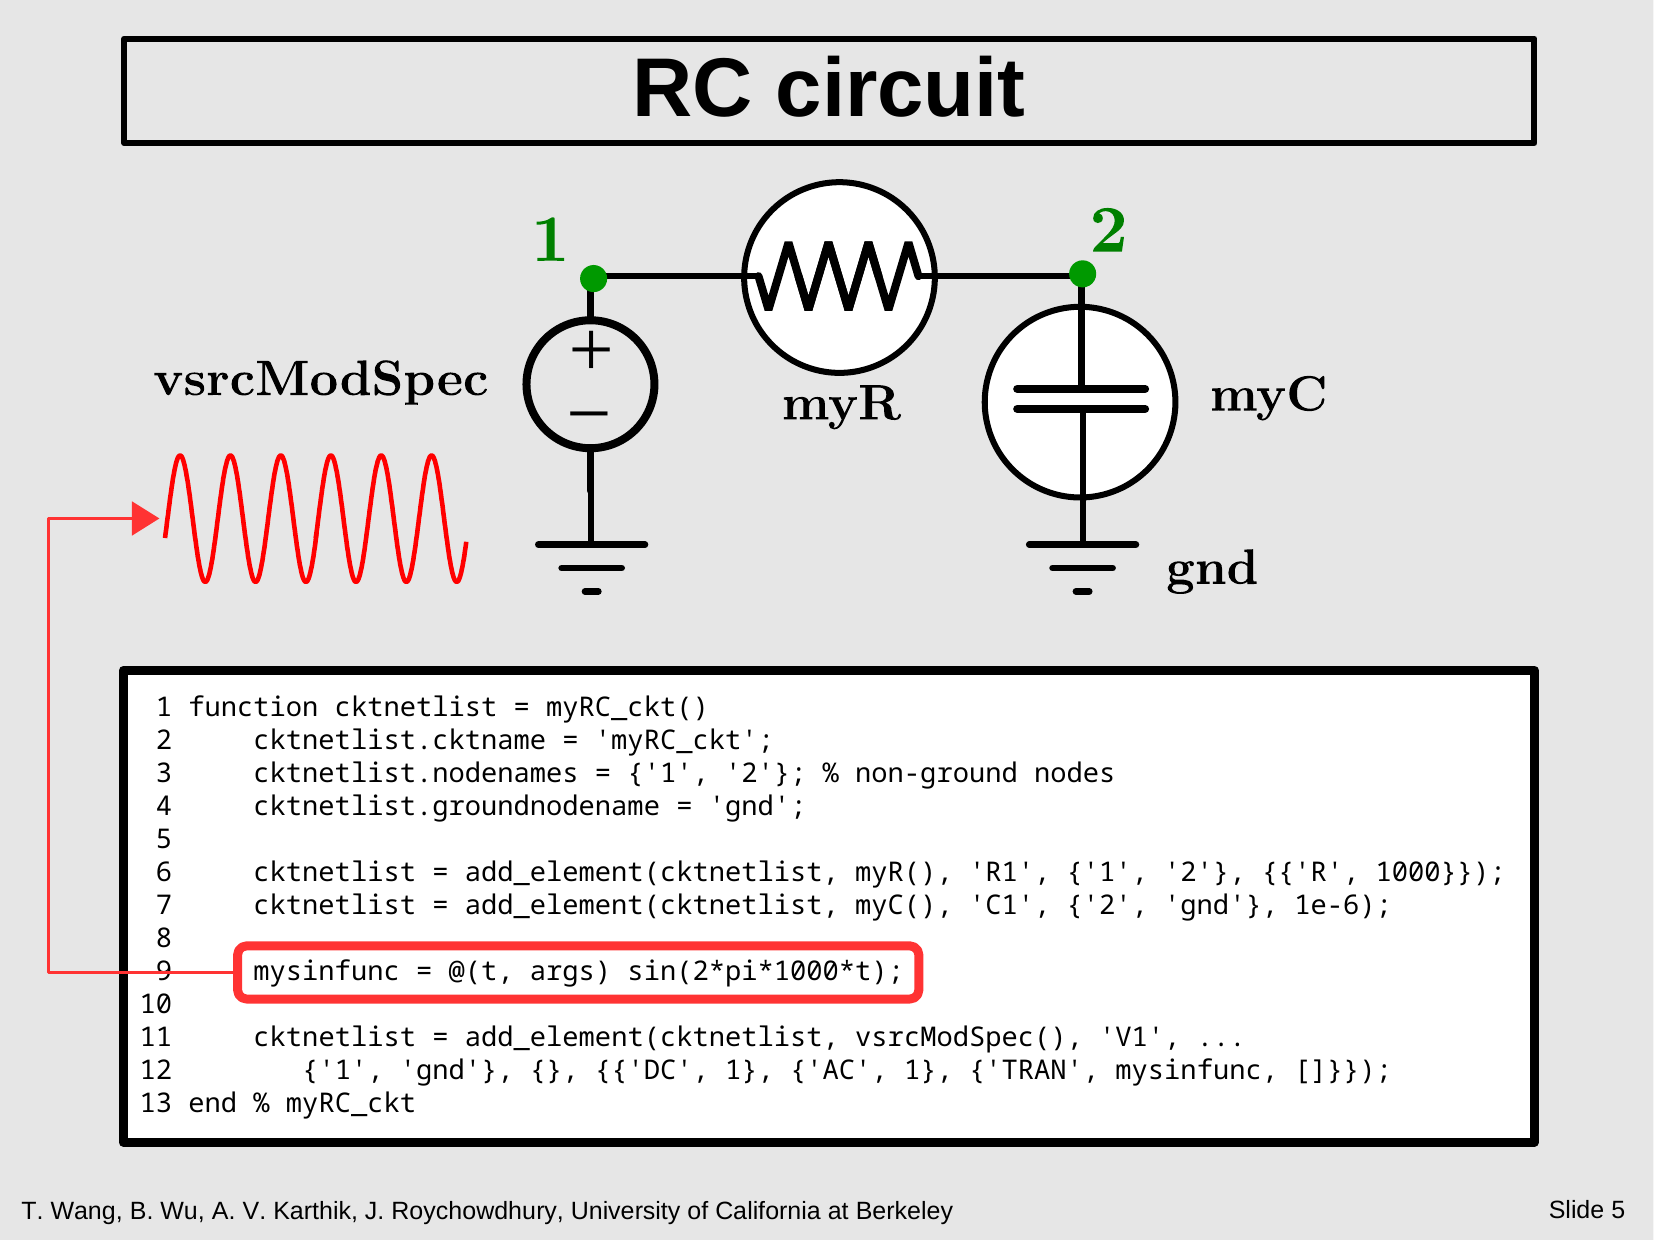

# RC circuit
 1 function cktnetlist = myRC_ckt()
 2 cktnetlist.cktname = 'myRC_ckt';
 3 cktnetlist.nodenames = {'1', '2'}; % non-ground nodes
 4 cktnetlist.groundnodename = 'gnd';
 5
 6 cktnetlist = add_element(cktnetlist, myR(), 'R1', {'1', '2'}, {{'R', 1000}});
 7 cktnetlist = add_element(cktnetlist, myC(), 'C1', {'2', 'gnd'}, 1e-6);
 8
 9 mysinfunc = @(t, args) sin(2*pi*1000*t);
 10
 11 cktnetlist = add_element(cktnetlist, vsrcModSpec(), 'V1', ...
 12 {'1', 'gnd'}, {}, {{'DC', 1}, {'AC', 1}, {'TRAN', mysinfunc, []}});
 13 end % myRC_ckt